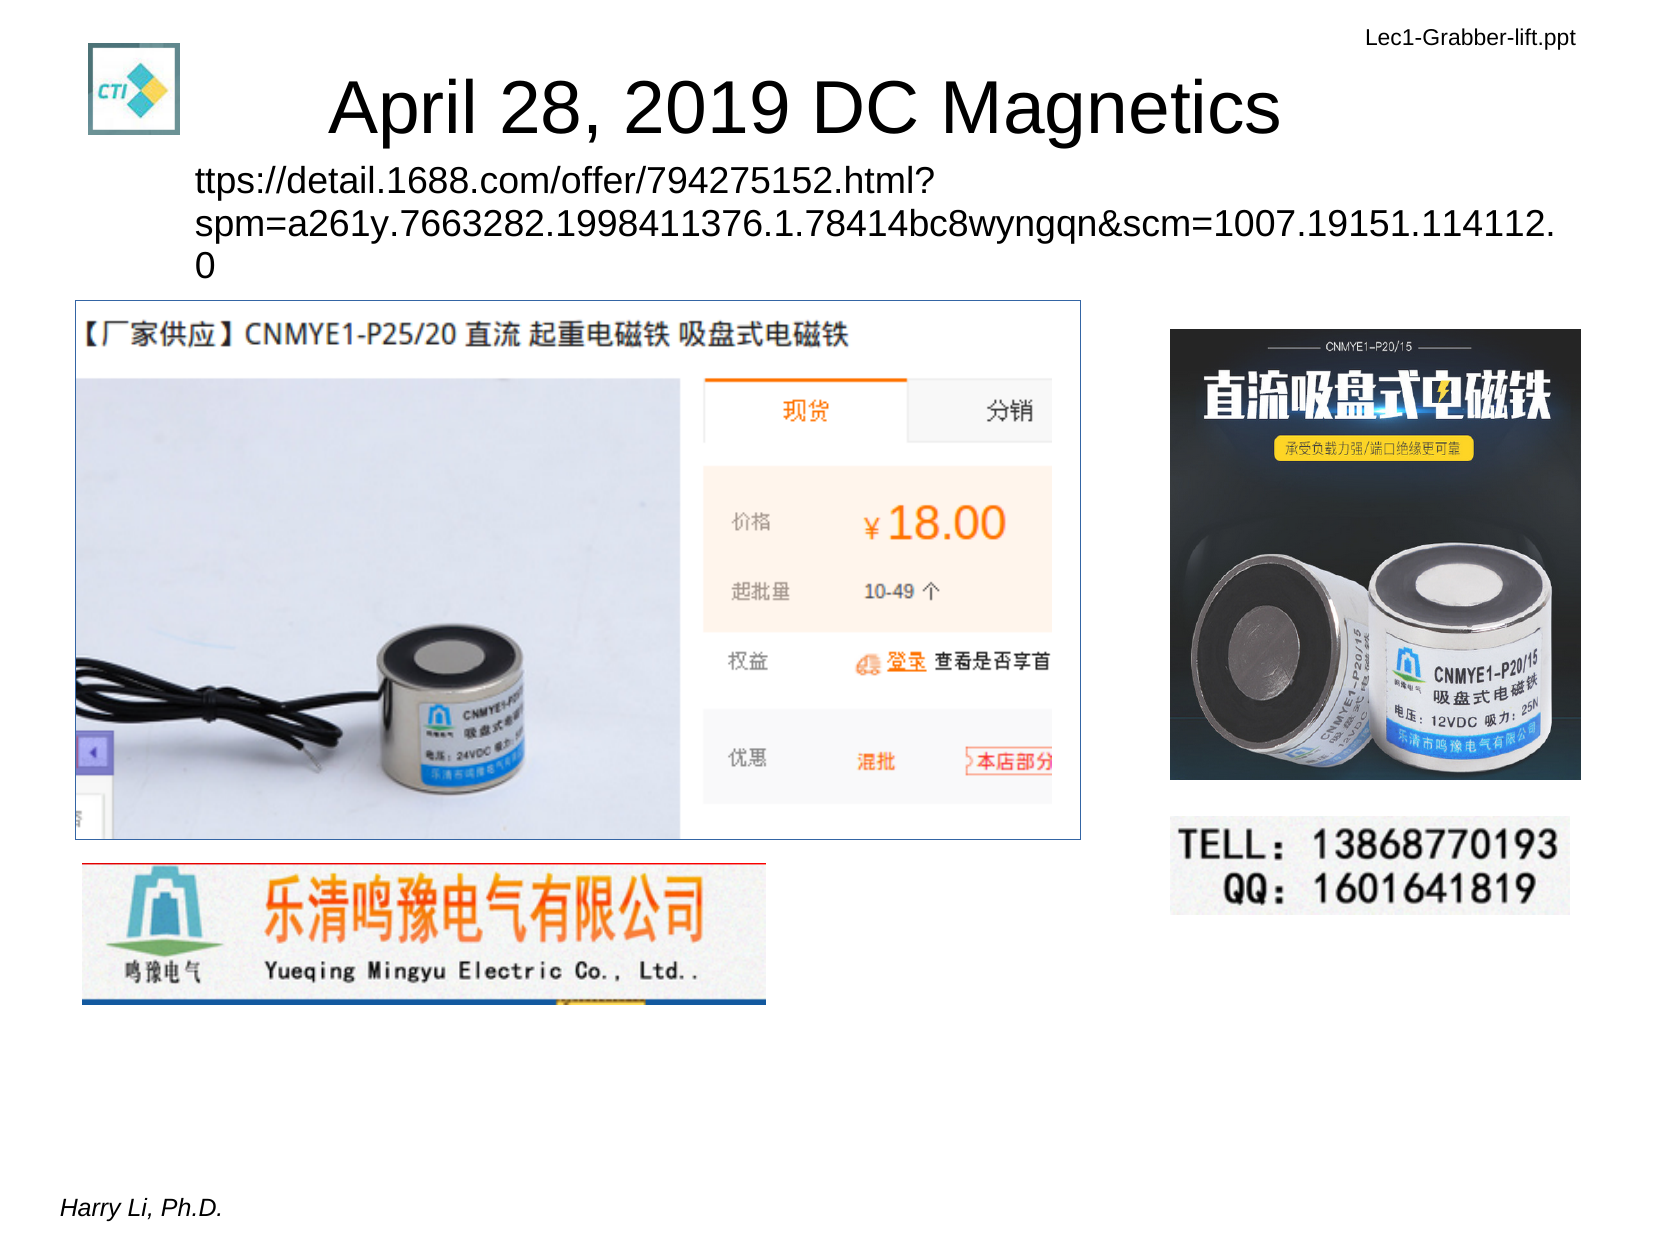

# April 28, 2019 DC Magnetics
Lec1-Grabber-lift.ppt
ttps://detail.1688.com/offer/794275152.html?spm=a261y.7663282.1998411376.1.78414bc8wyngqn&scm=1007.19151.114112.0
Harry Li, Ph.D.